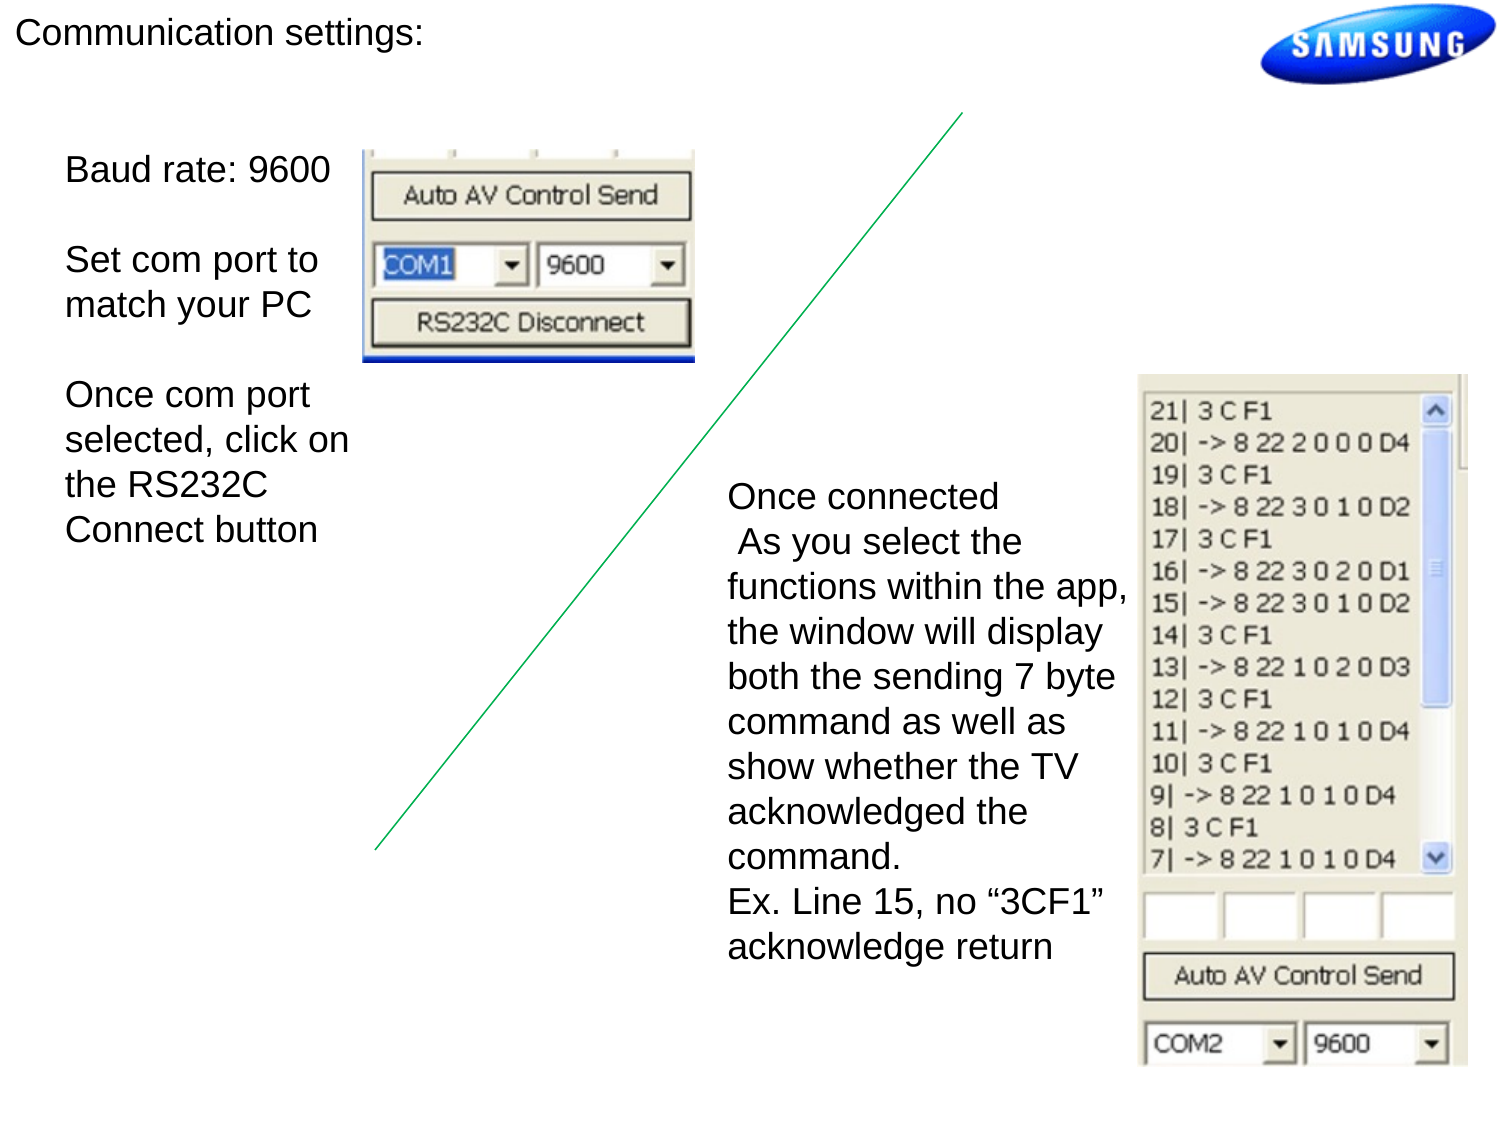

Communication settings:
Baud rate: 9600
Set com port to match your PC
Once com port selected, click on the RS232C Connect button
Once connected
 As you select the functions within the app, the window will display both the sending 7 byte command as well as show whether the TV acknowledged the command.
Ex. Line 15, no “3CF1” acknowledge return